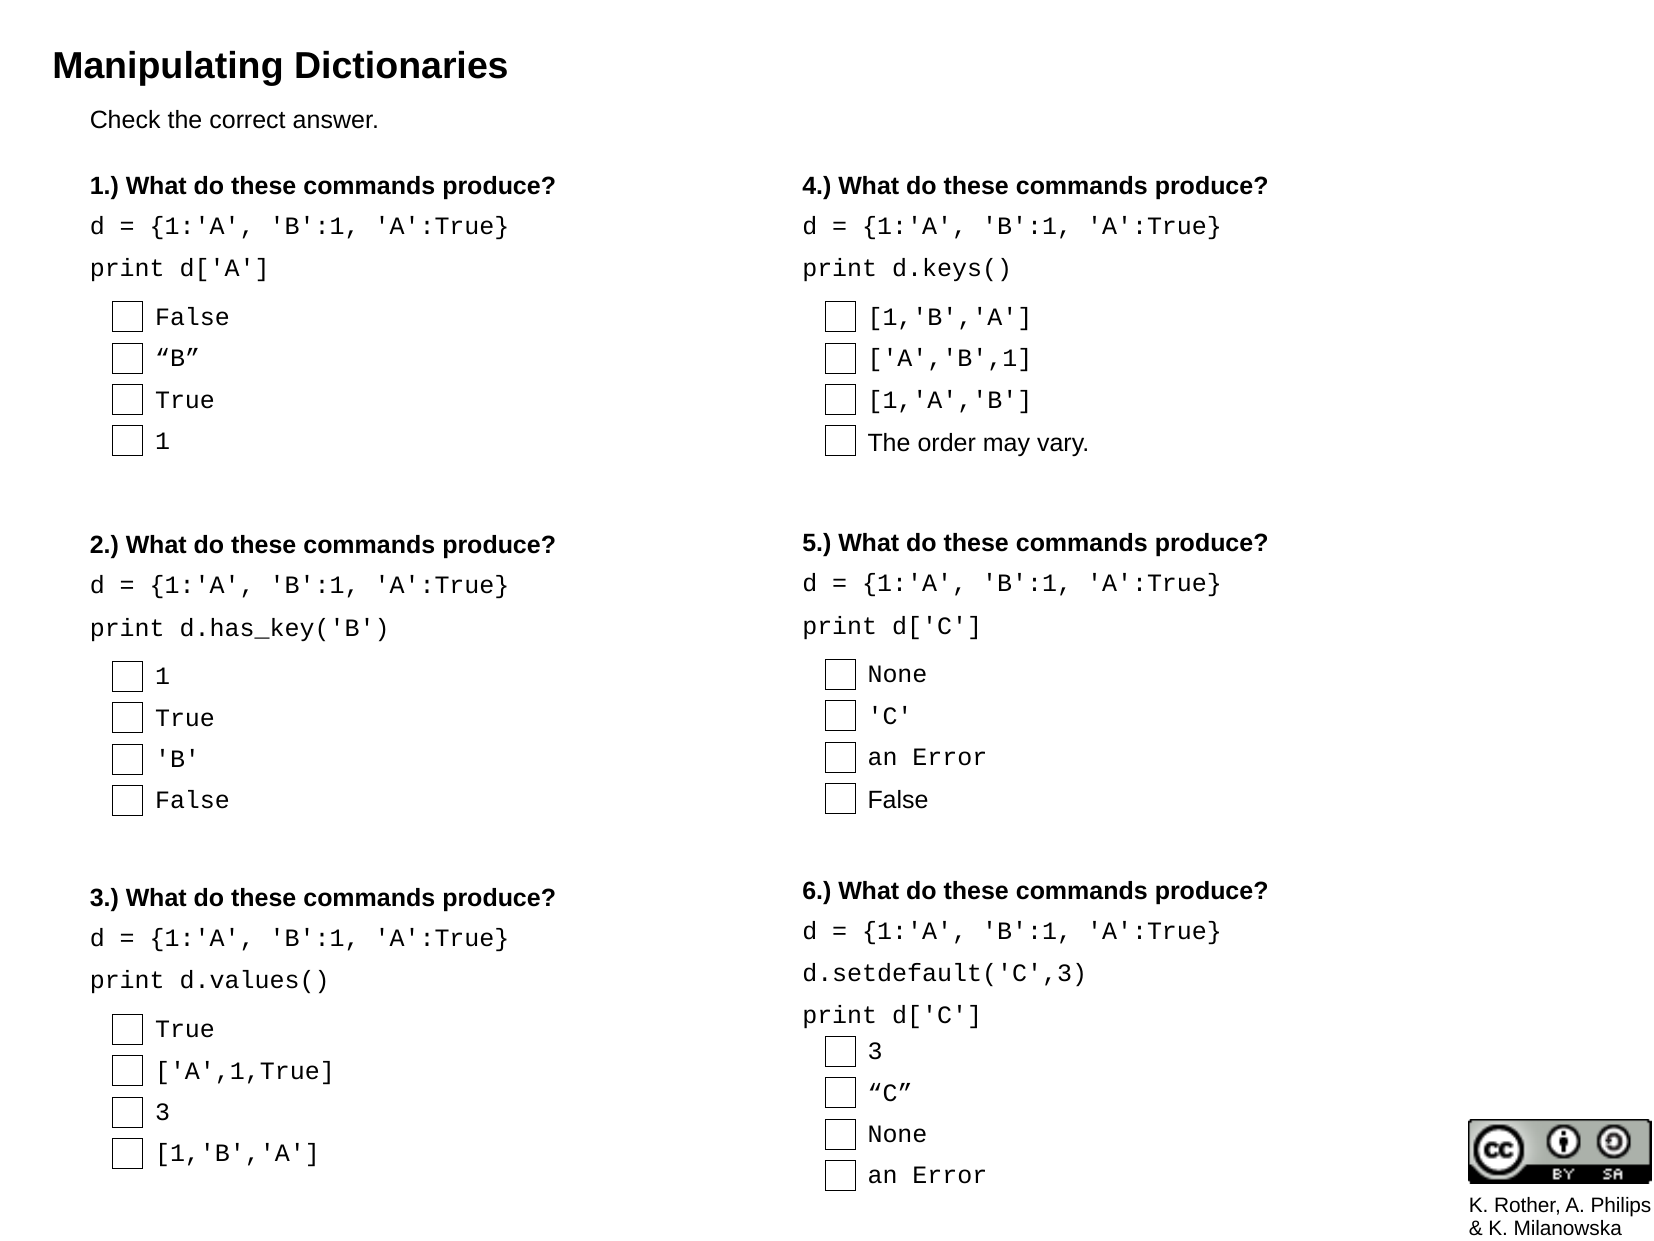

Manipulating Dictionaries
Check the correct answer.
1.) What do these commands produce?
d = {1:'A', 'B':1, 'A':True}
print d['A']
False
“B”
True
1
4.) What do these commands produce?
d = {1:'A', 'B':1, 'A':True}
print d.keys()
[1,'B','A']
['A','B',1]
[1,'A','B']
The order may vary.
5.) What do these commands produce?
d = {1:'A', 'B':1, 'A':True}
print d['C']
None
'C'
an Error
False
2.) What do these commands produce?
d = {1:'A', 'B':1, 'A':True}
print d.has_key('B')
1
True
'B'
False
6.) What do these commands produce?
d = {1:'A', 'B':1, 'A':True}
d.setdefault('C',3)
print d['C']
3
“C”
None
an Error
3.) What do these commands produce?
d = {1:'A', 'B':1, 'A':True}
print d.values()
True
['A',1,True]
3
[1,'B','A']